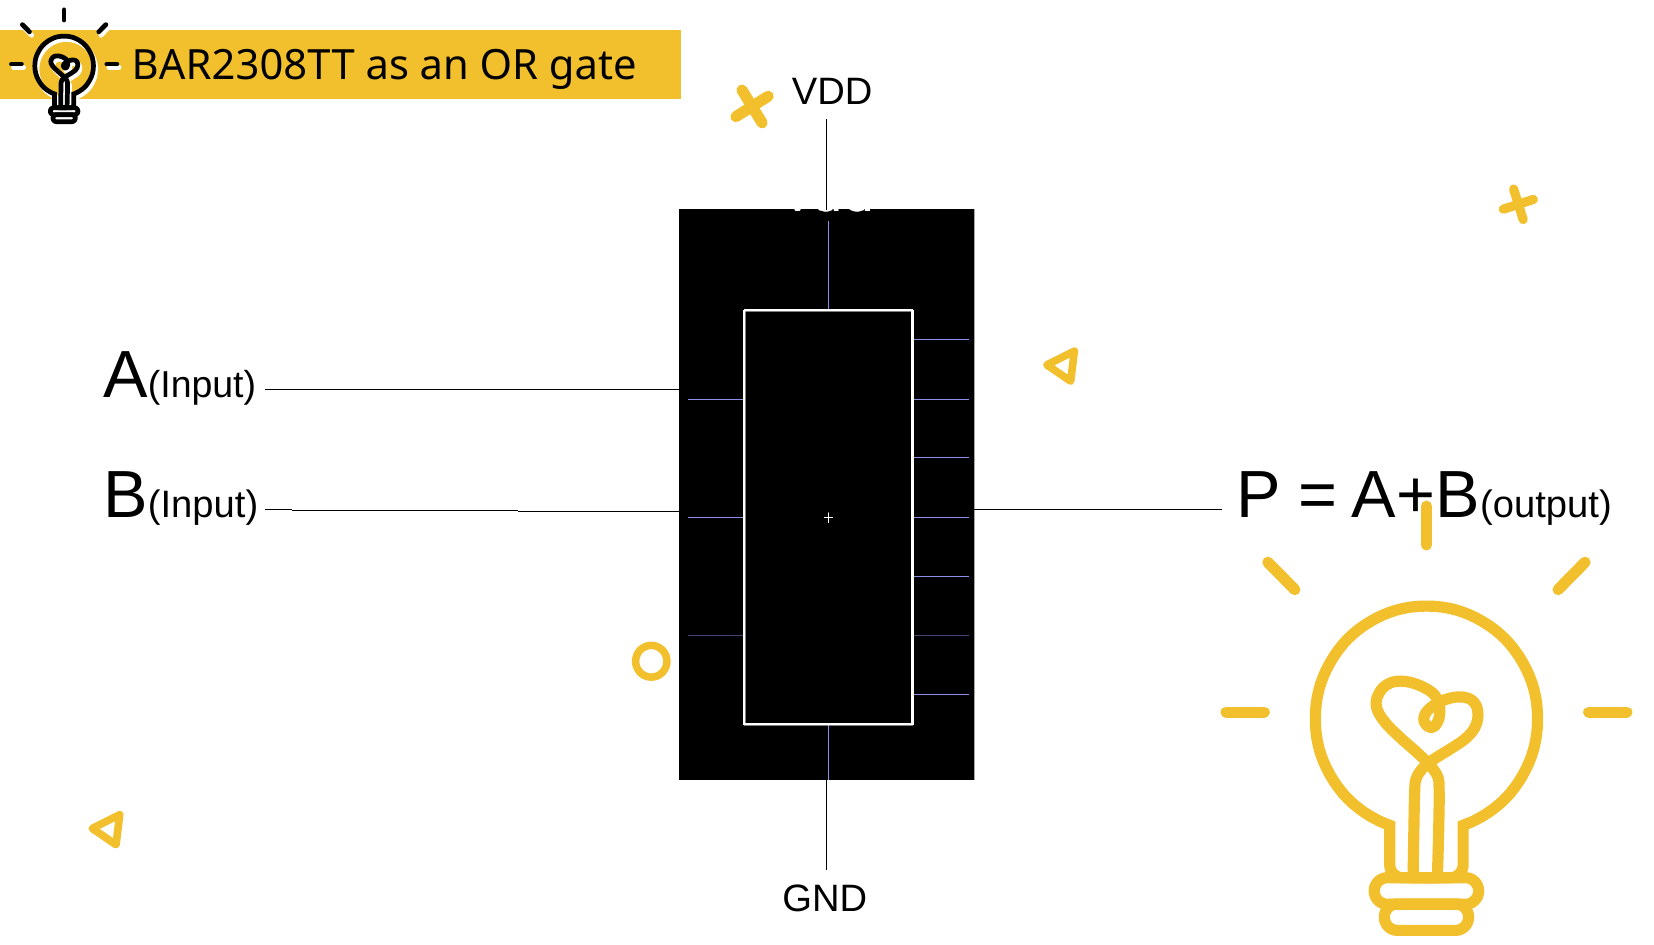

# BAR2308TT as an OR gate
VDD
A(Input)
B(Input)
P = A+B(output)
GND